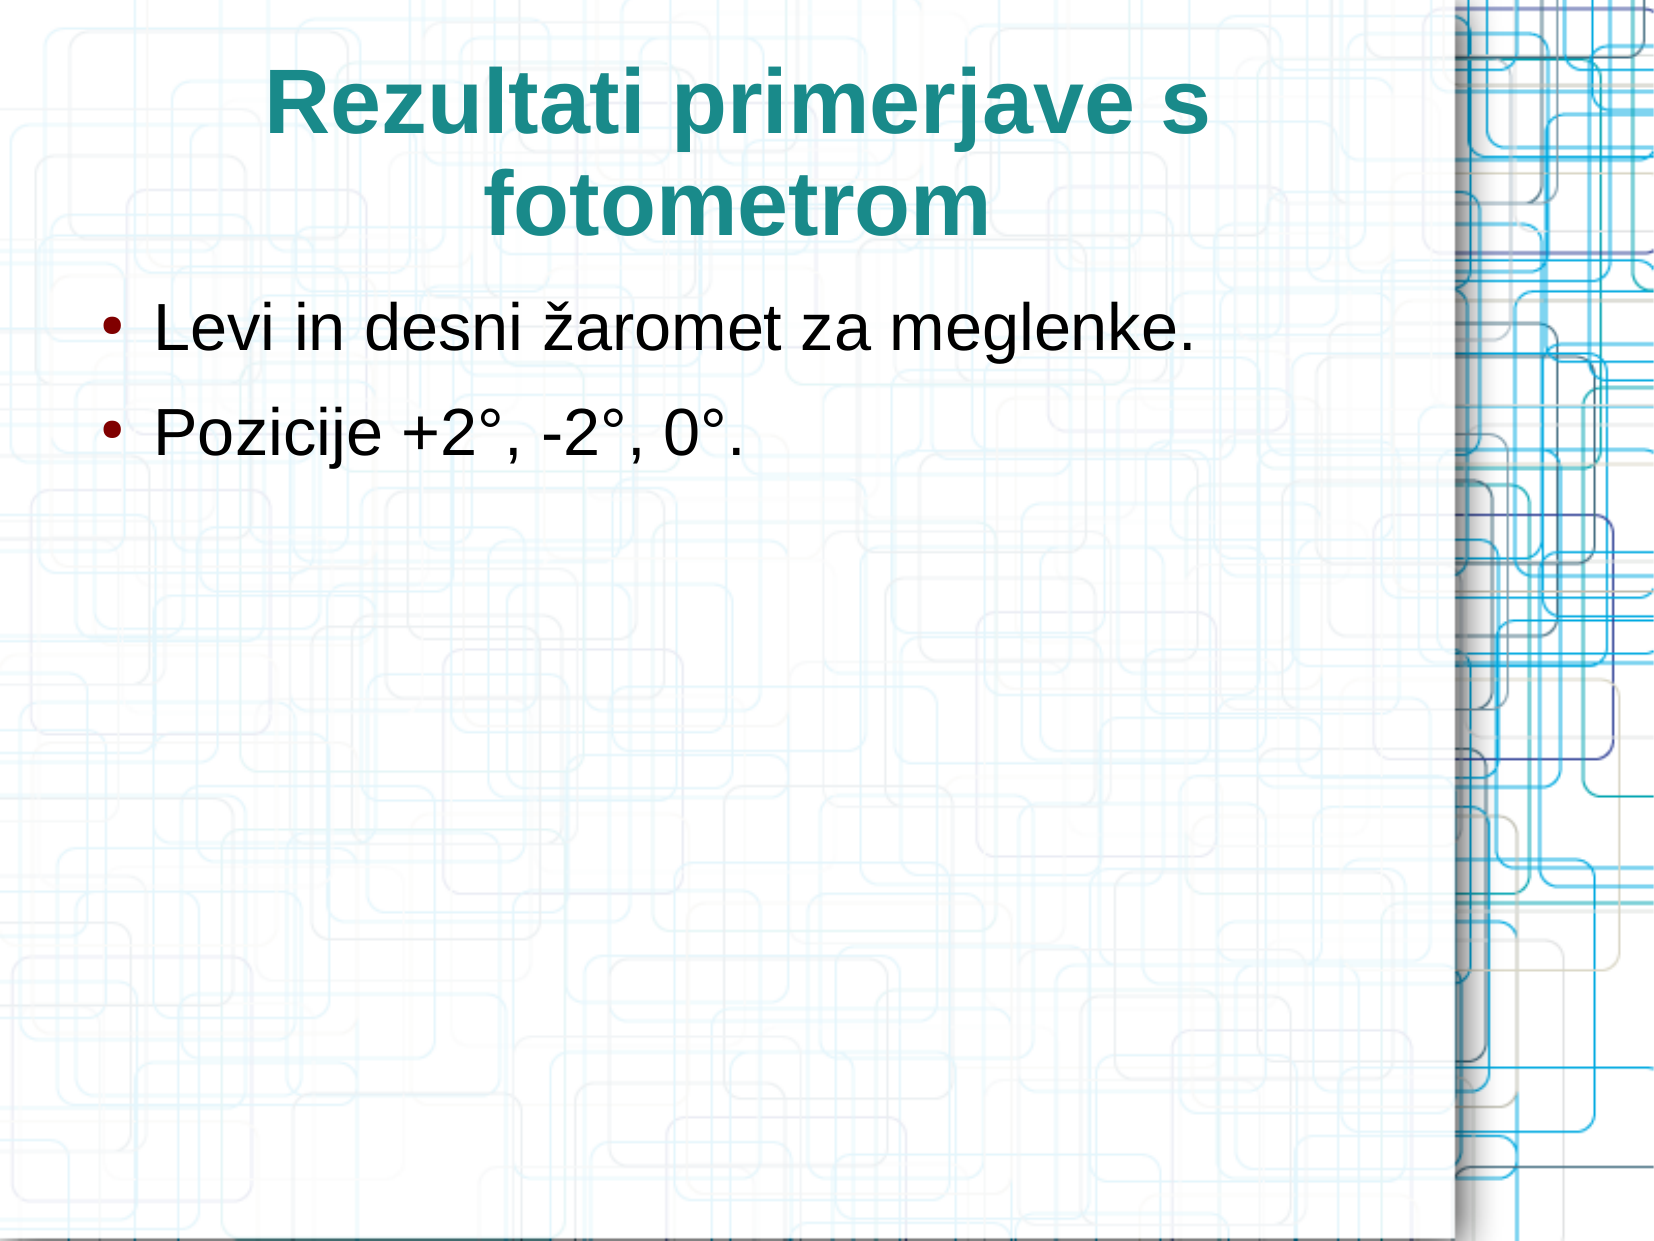

# Rezultati primerjave s fotometrom
Levi in desni žaromet za meglenke.
Pozicije +2°, -2°, 0°.